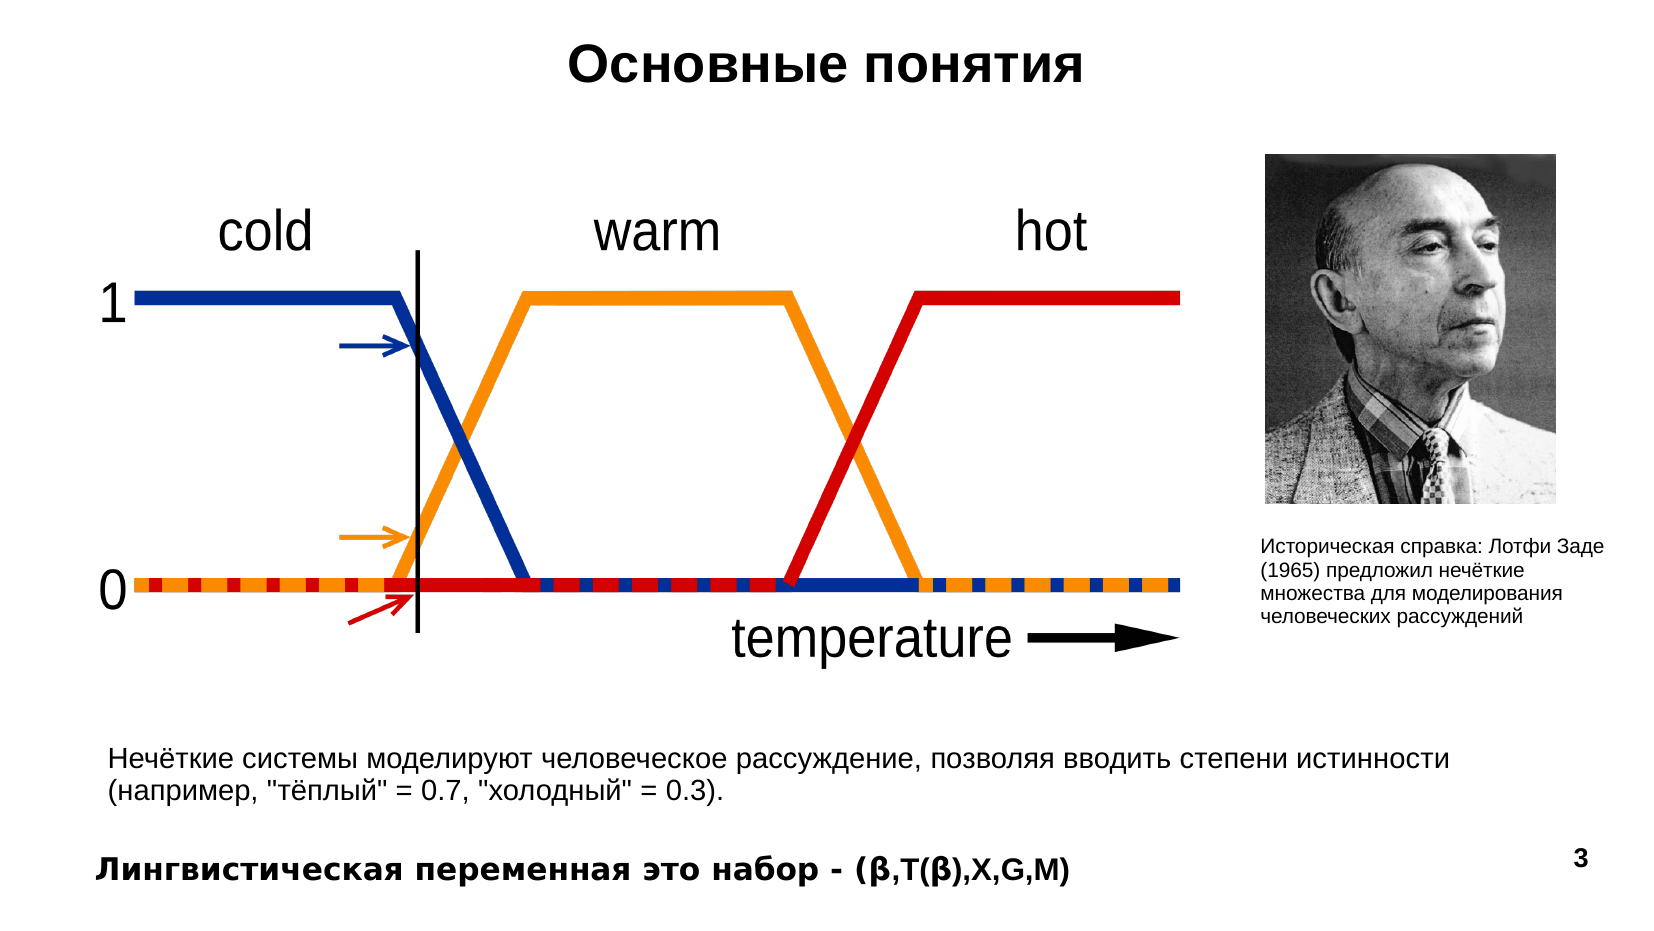

# Основные понятия
Историческая справка: Лотфи Заде (1965) предложил нечёткие множества для моделирования человеческих рассуждений
Нечёткие системы моделируют человеческое рассуждение, позволяя вводить степени истинности (например, "тёплый" = 0.7, "холодный" = 0.3).
3
Лингвистическая переменная это набор - (β,T(β),X,G,M)